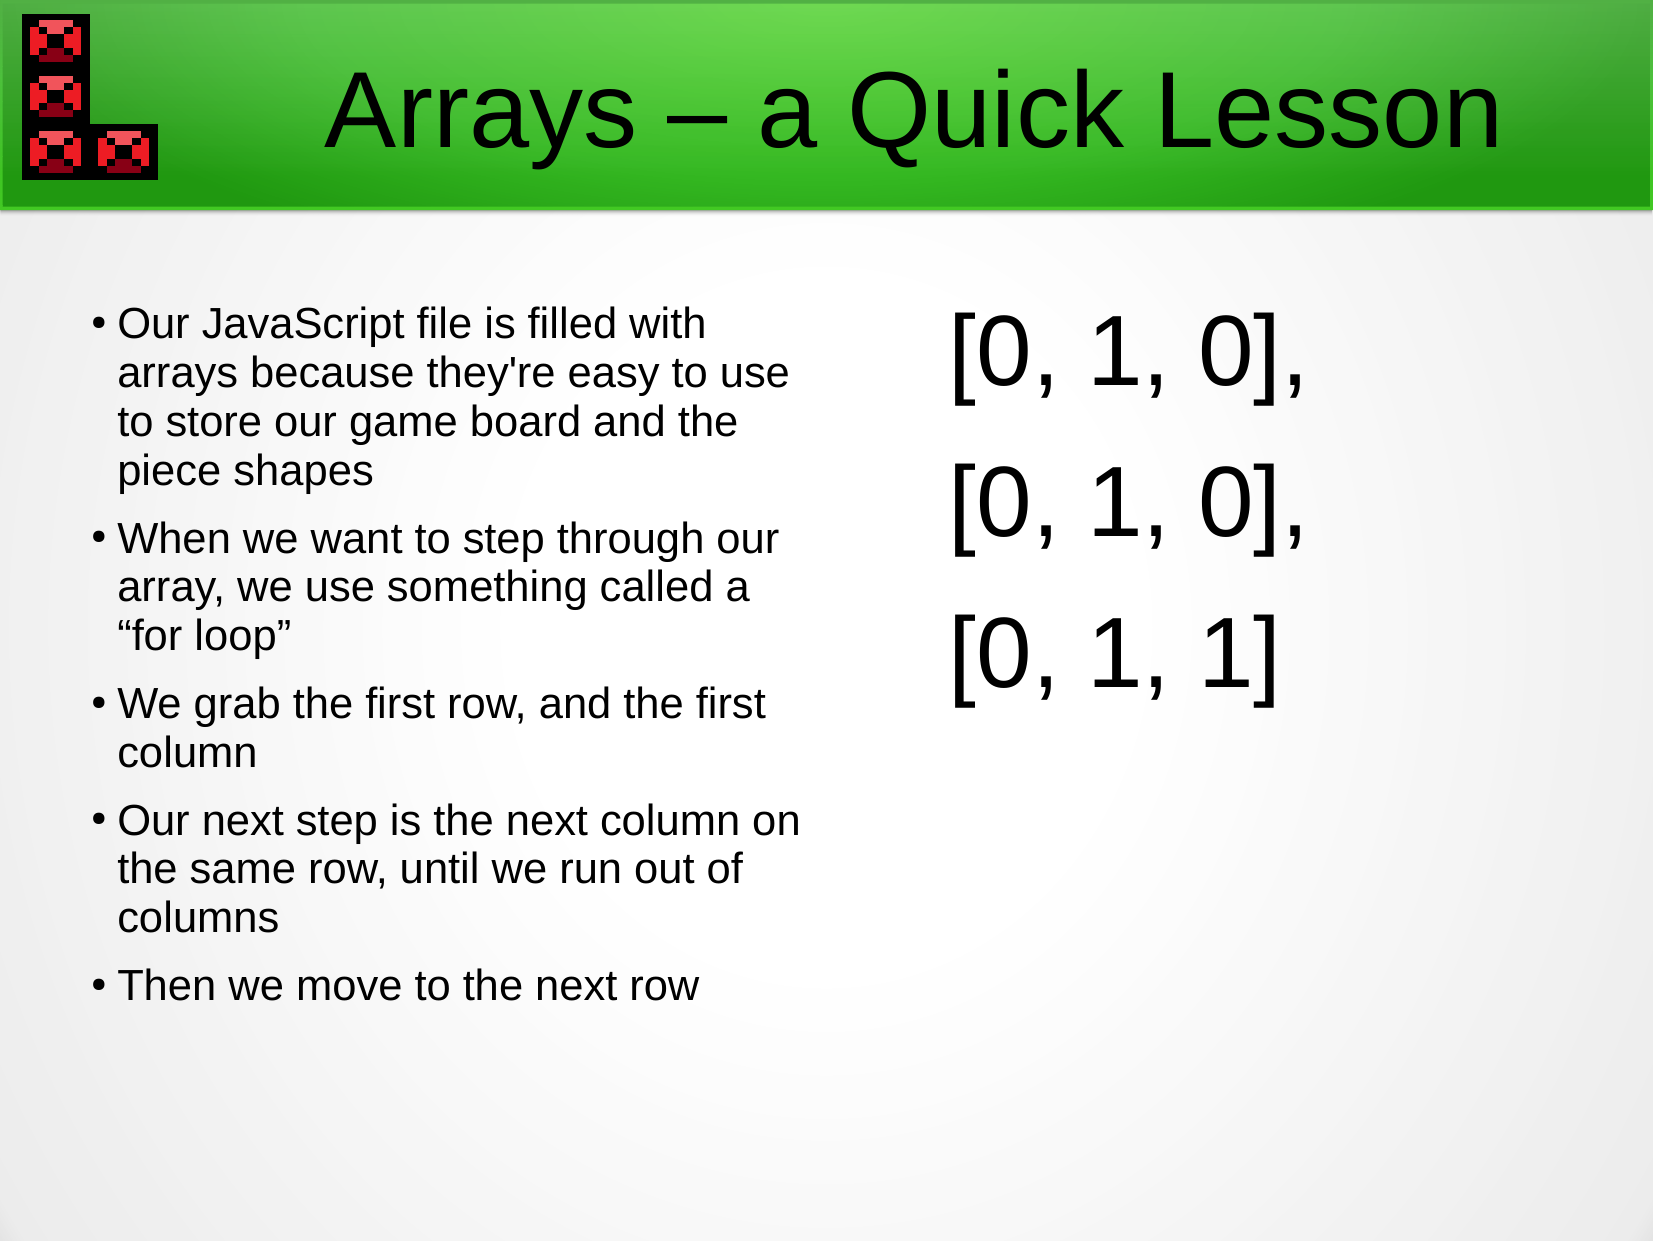

# Arrays – a Quick Lesson
 [0, 1, 0],
 [0, 1, 0],
 [0, 1, 1]
Our JavaScript file is filled with arrays because they're easy to use to store our game board and the piece shapes
When we want to step through our array, we use something called a “for loop”
We grab the first row, and the first column
Our next step is the next column on the same row, until we run out of columns
Then we move to the next row